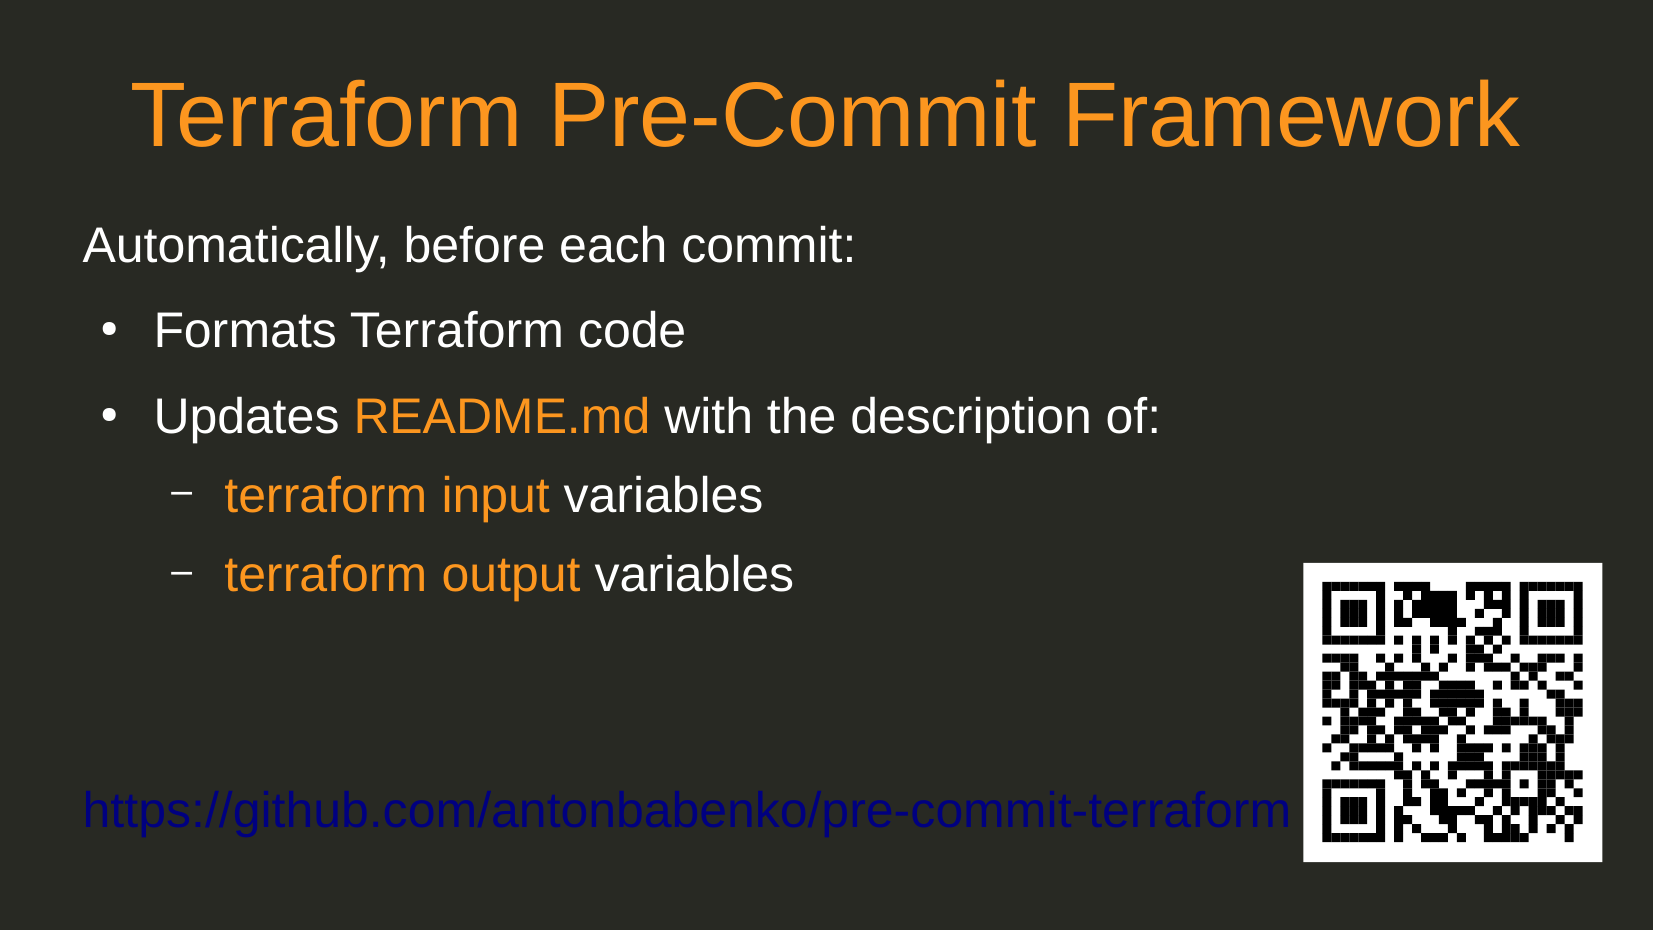

# Terraform Pre-Commit Framework
Automatically, before each commit:
Formats Terraform code
Updates README.md with the description of:
terraform input variables
terraform output variables
https://github.com/antonbabenko/pre-commit-terraform